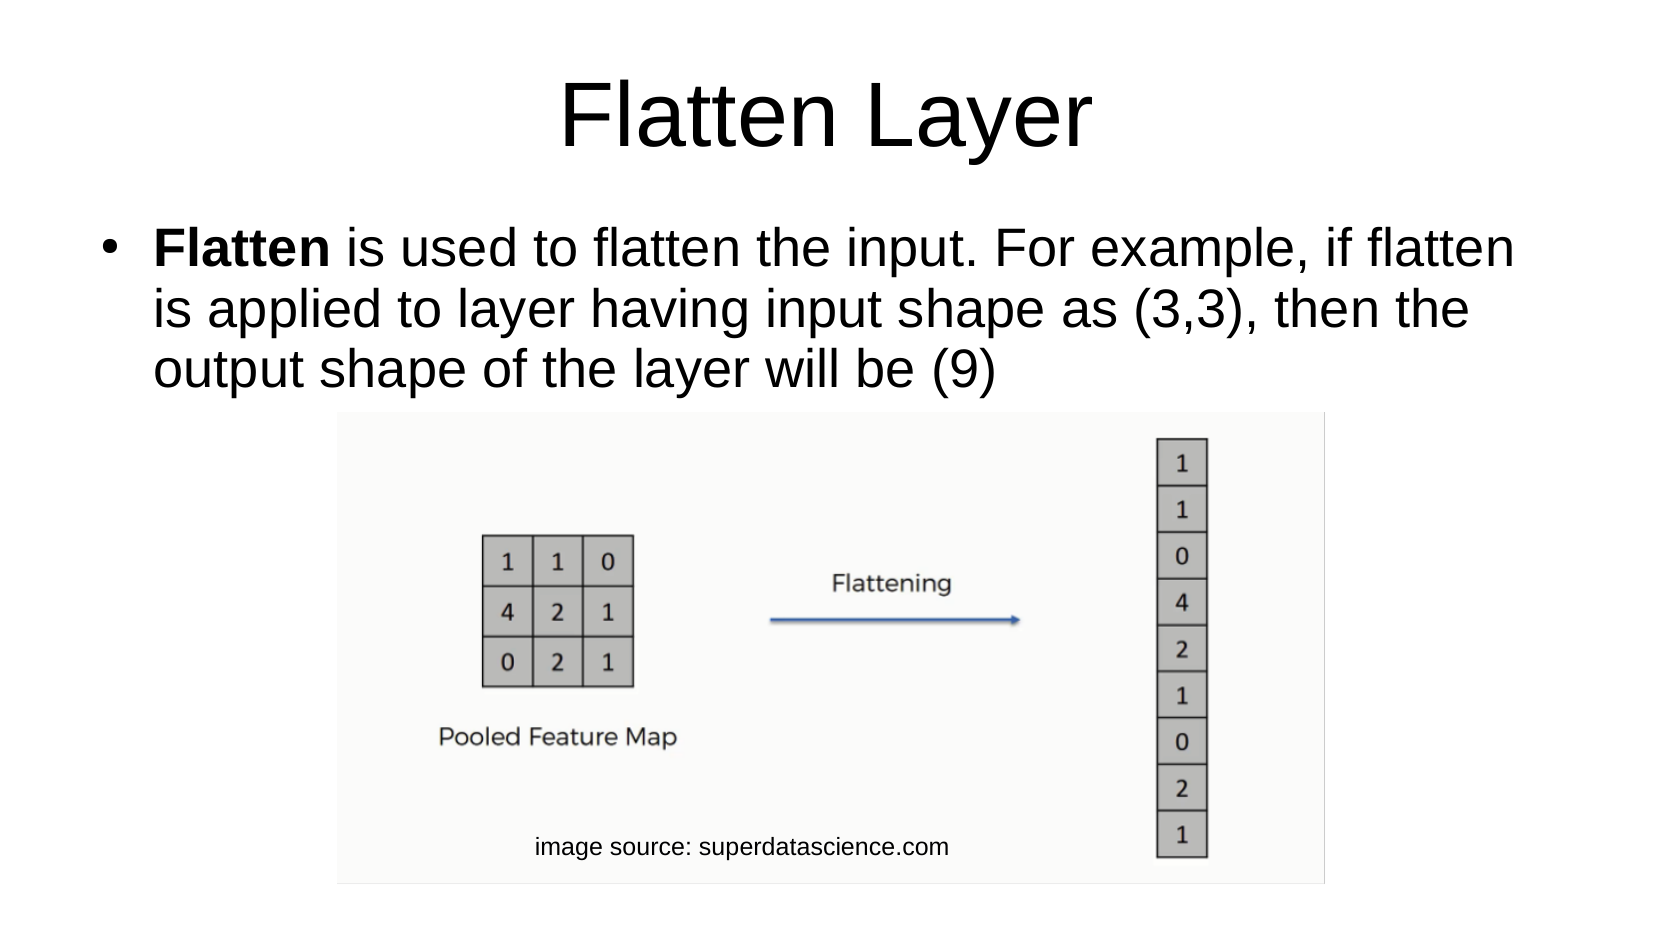

# Flatten Layer
Flatten is used to flatten the input. For example, if flatten is applied to layer having input shape as (3,3), then the output shape of the layer will be (9)
image source: superdatascience.com